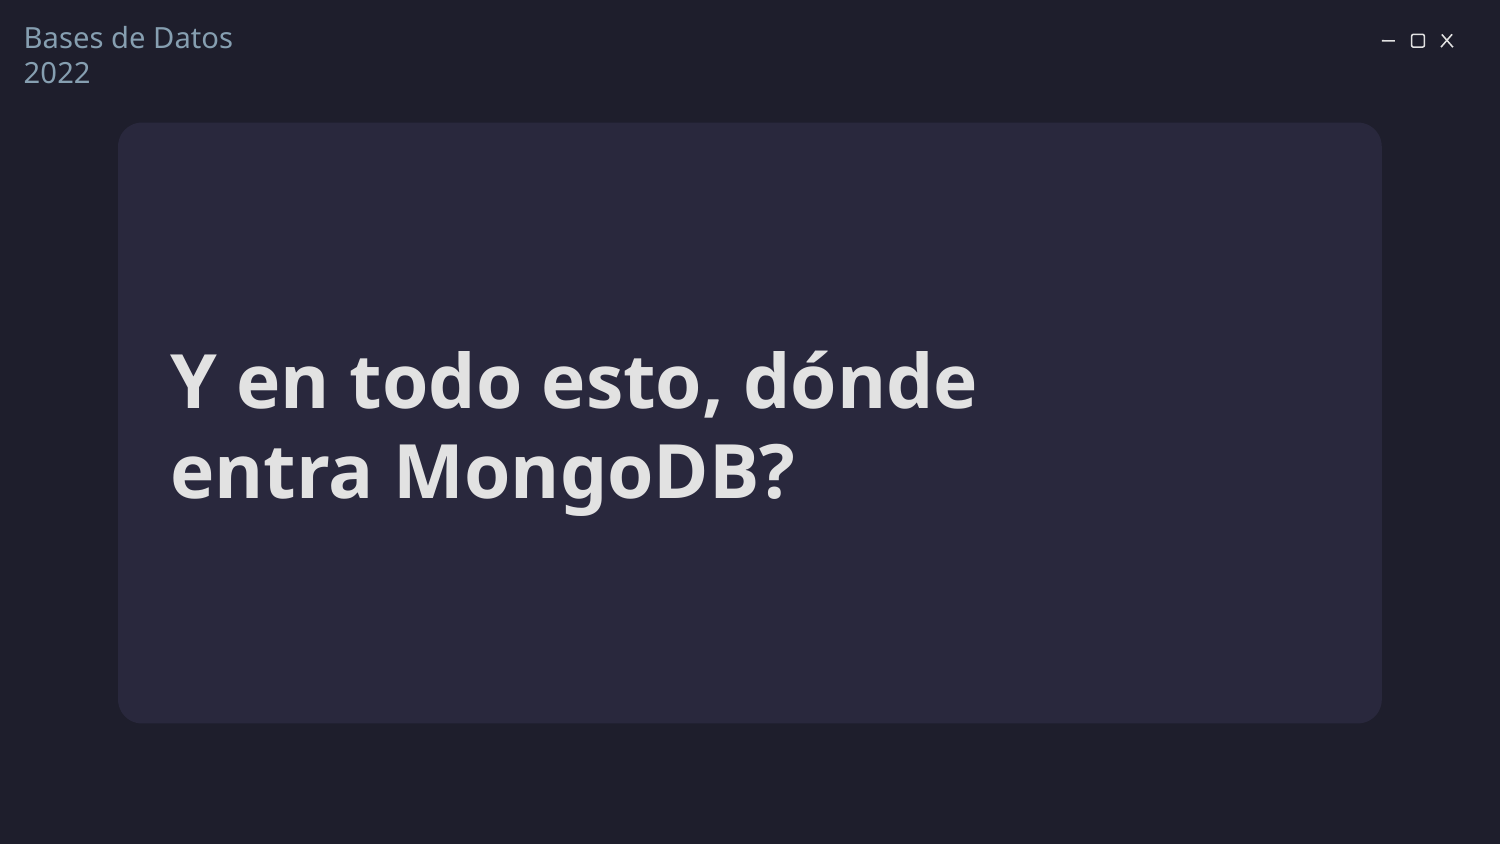

# Y en todo esto, dónde entra MongoDB?